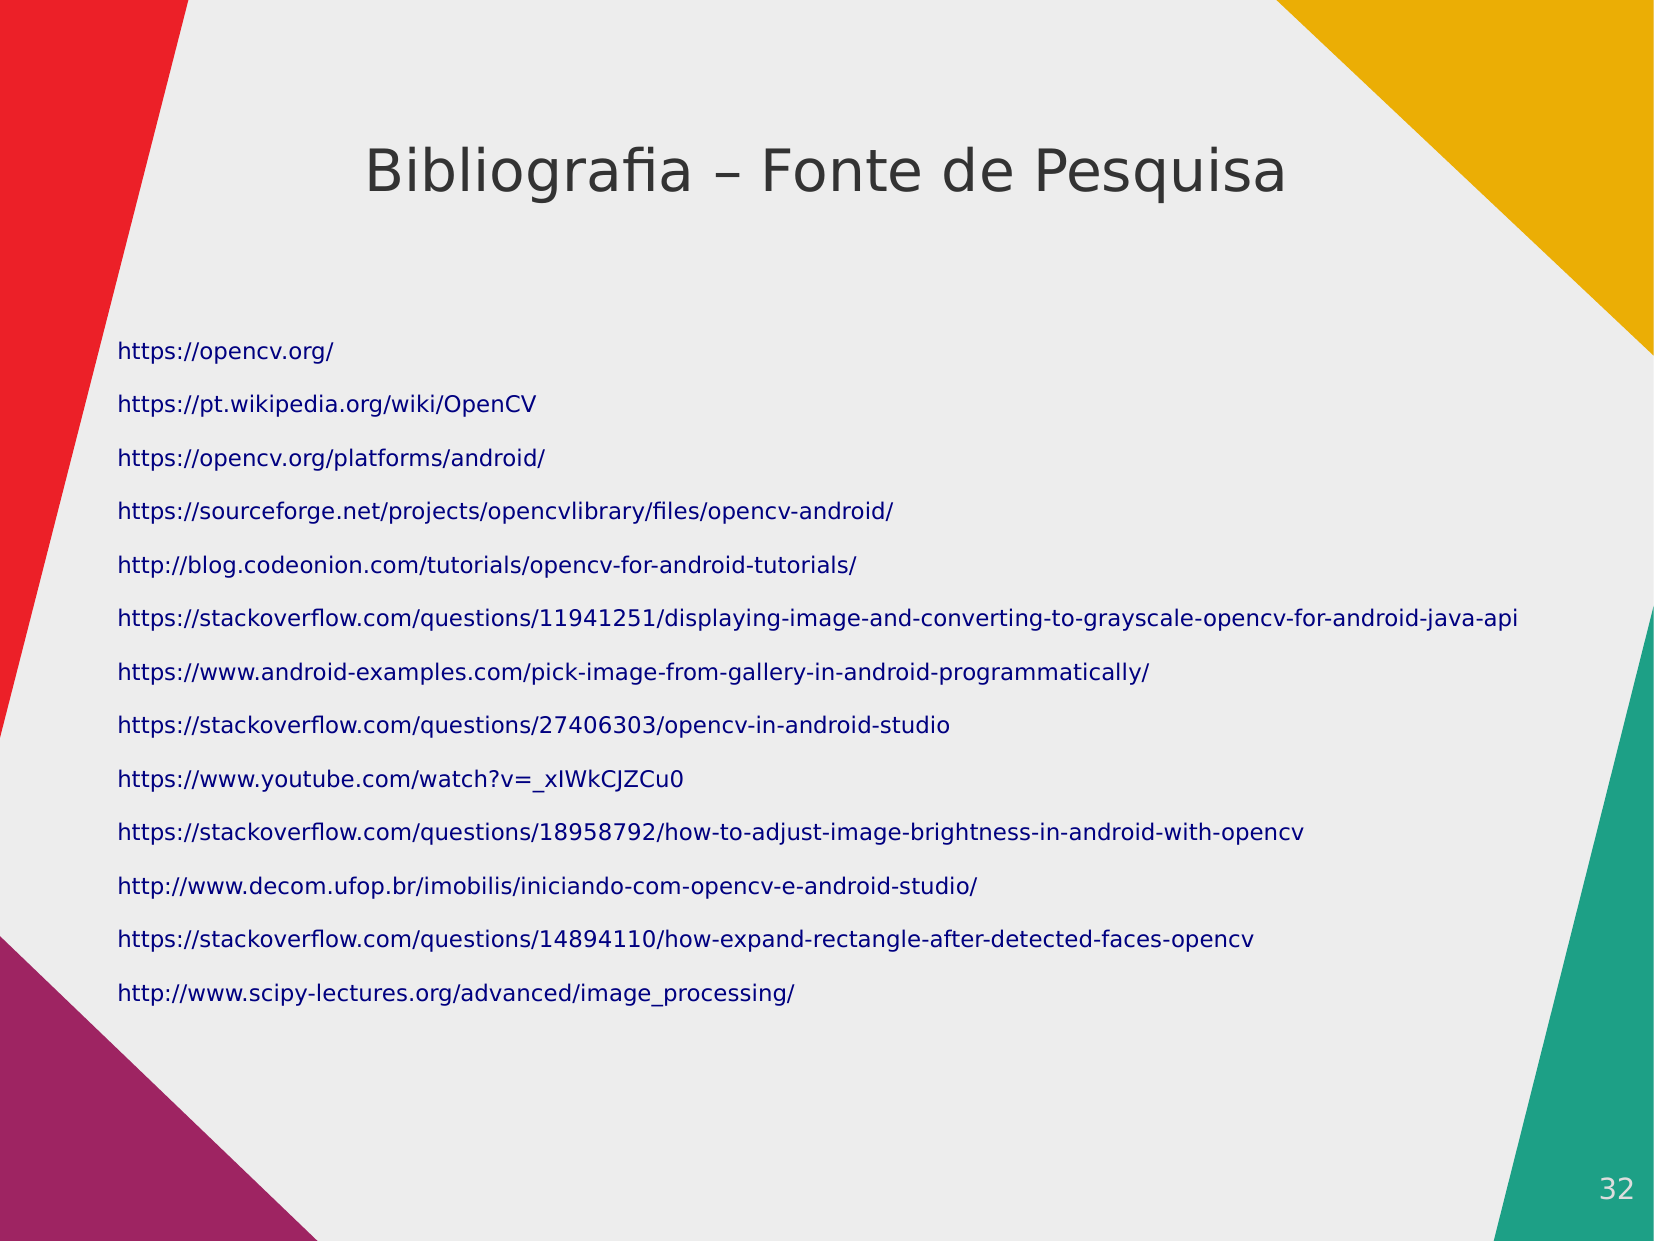

# Bibliografia – Fonte de Pesquisa
https://opencv.org/
https://pt.wikipedia.org/wiki/OpenCV
https://opencv.org/platforms/android/
https://sourceforge.net/projects/opencvlibrary/files/opencv-android/
http://blog.codeonion.com/tutorials/opencv-for-android-tutorials/
https://stackoverflow.com/questions/11941251/displaying-image-and-converting-to-grayscale-opencv-for-android-java-api
https://www.android-examples.com/pick-image-from-gallery-in-android-programmatically/
https://stackoverflow.com/questions/27406303/opencv-in-android-studio
https://www.youtube.com/watch?v=_xIWkCJZCu0
https://stackoverflow.com/questions/18958792/how-to-adjust-image-brightness-in-android-with-opencv
http://www.decom.ufop.br/imobilis/iniciando-com-opencv-e-android-studio/
https://stackoverflow.com/questions/14894110/how-expand-rectangle-after-detected-faces-opencv
http://www.scipy-lectures.org/advanced/image_processing/
32